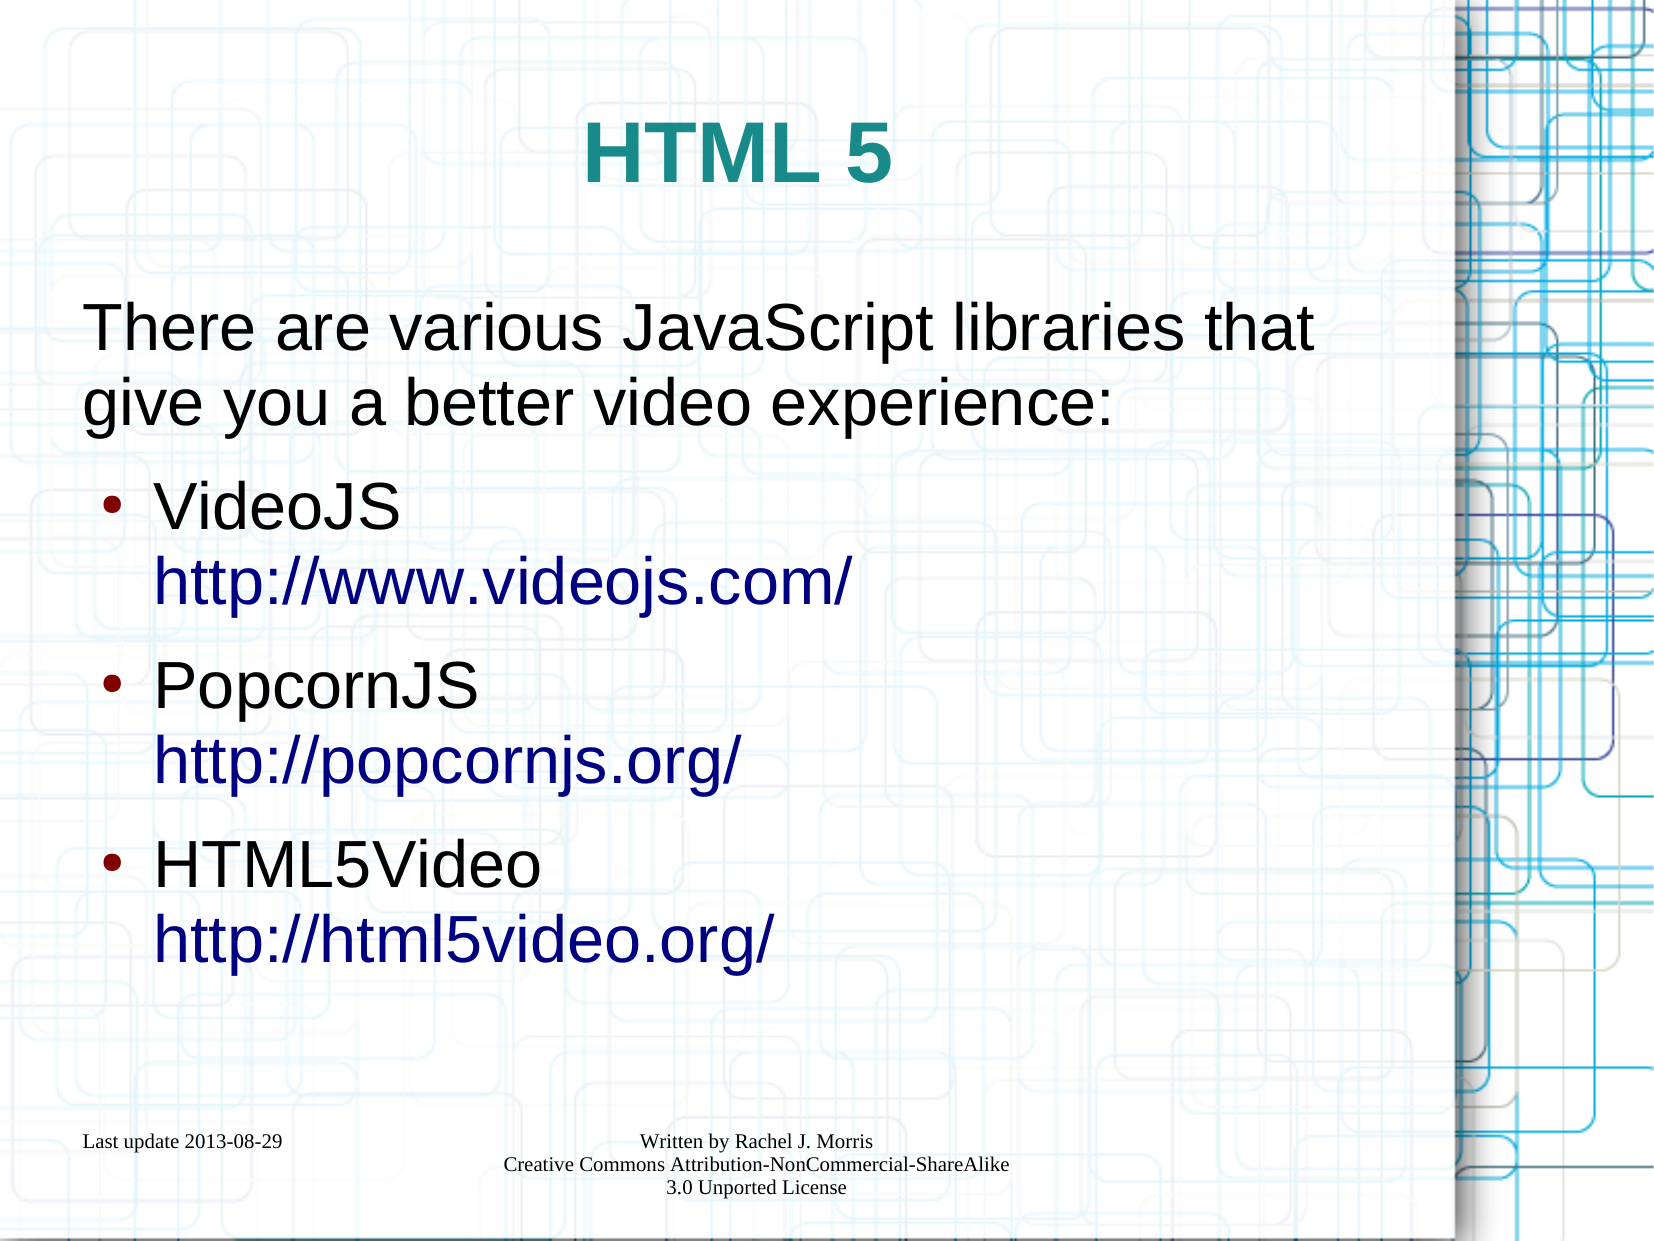

# HTML 5
There are various JavaScript libraries that give you a better video experience:
VideoJS
http://www.videojs.com/
PopcornJS
http://popcornjs.org/
HTML5Video
http://html5video.org/